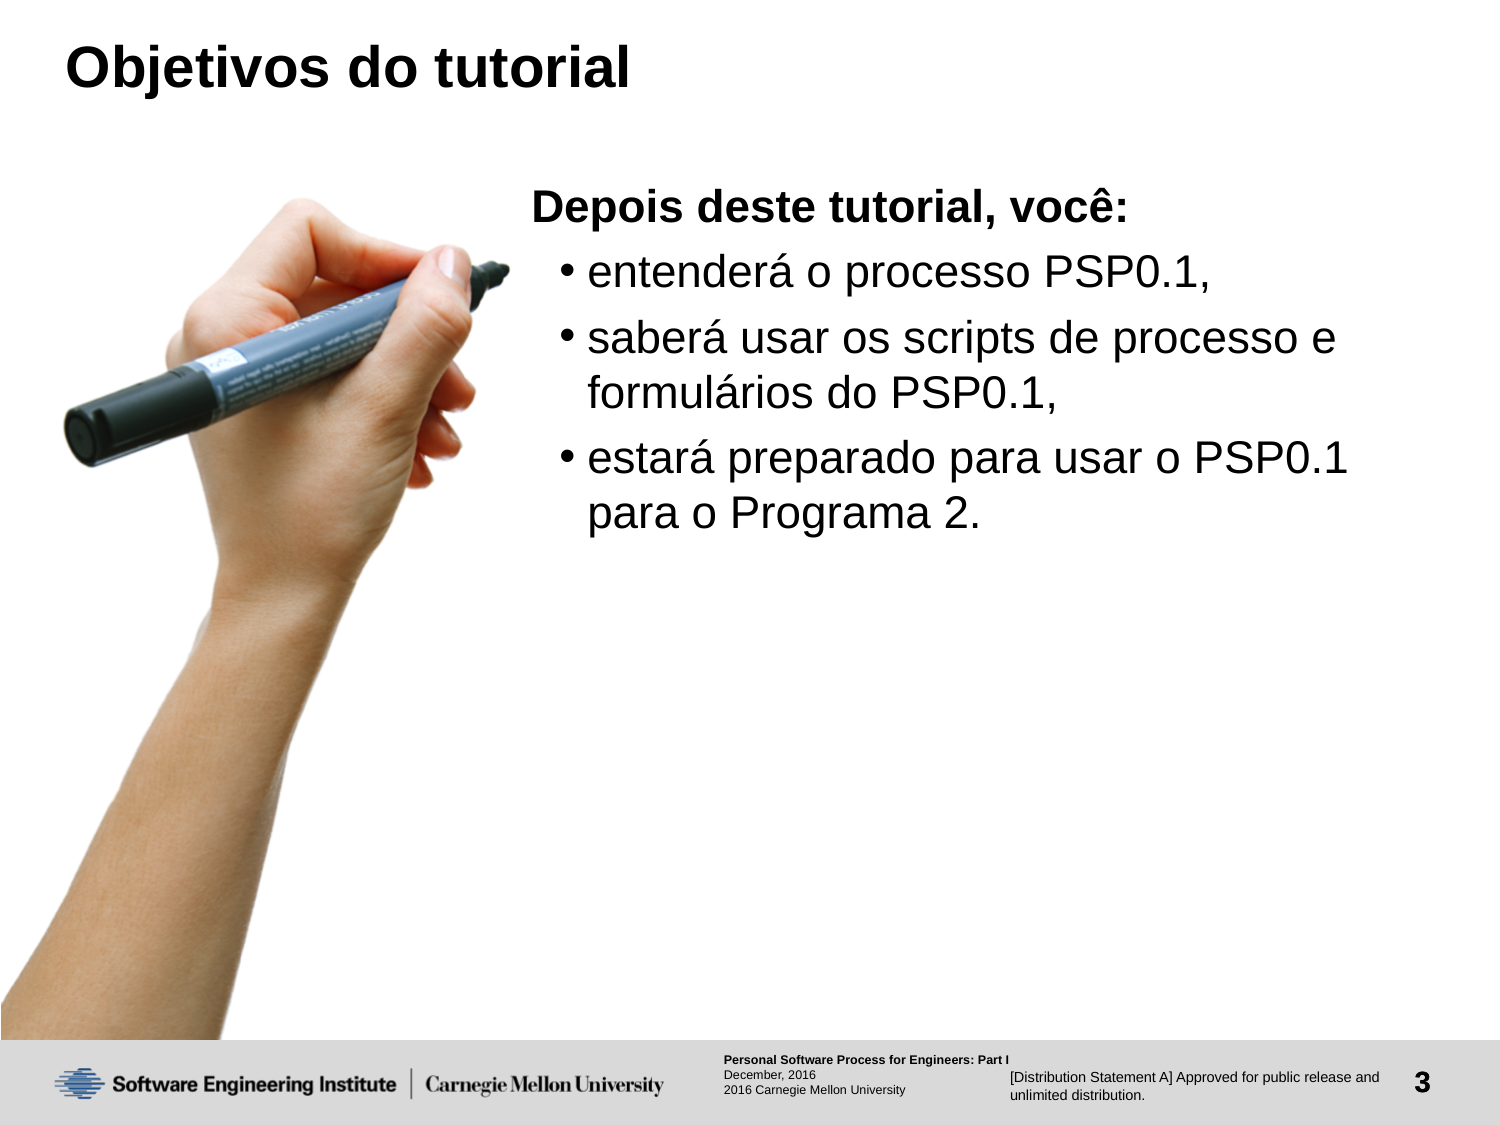

# Objetivos do tutorial
Depois deste tutorial, você:
entenderá o processo PSP0.1,
saberá usar os scripts de processo e formulários do PSP0.1,
estará preparado para usar o PSP0.1 para o Programa 2.